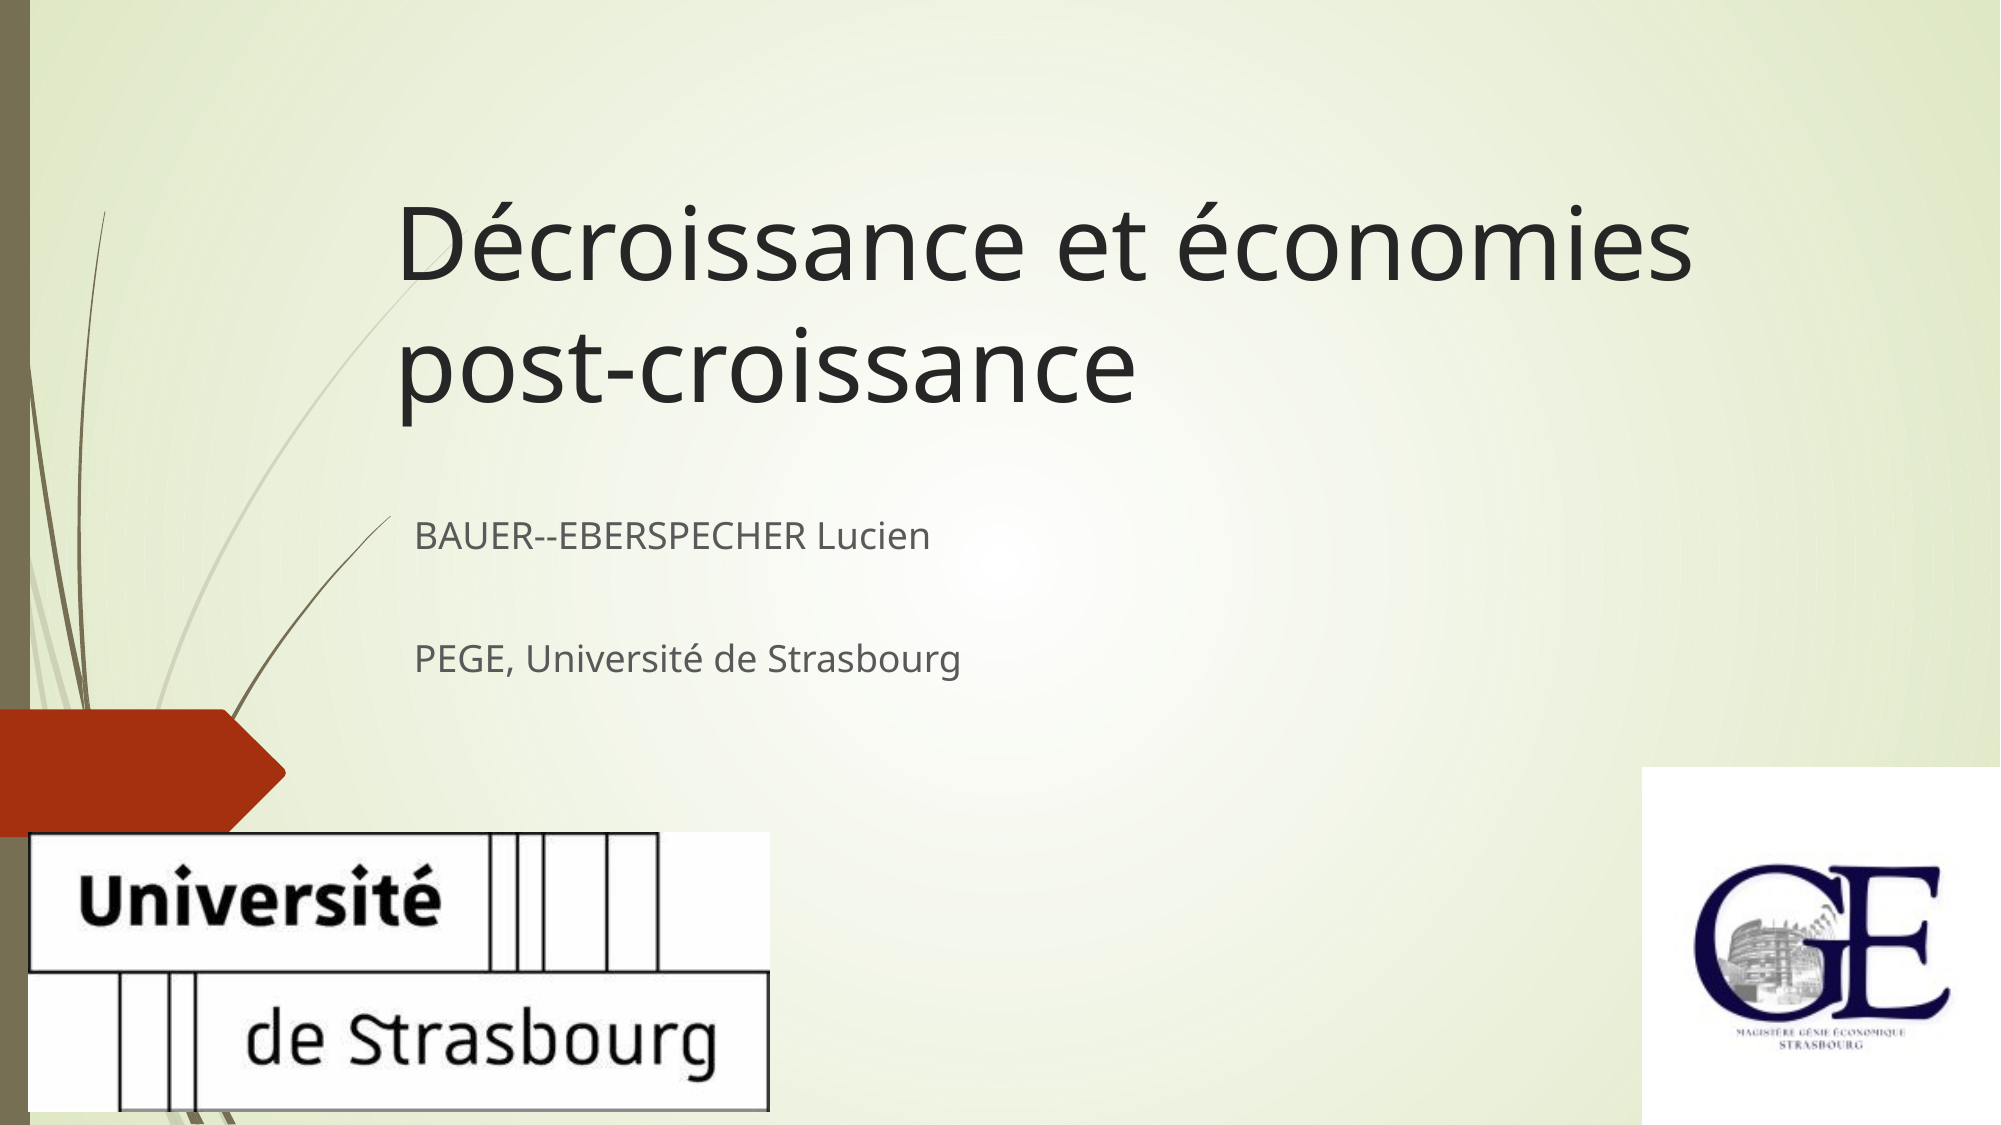

# Décroissance et économies post-croissance
BAUER--EBERSPECHER Lucien
PEGE, Université de Strasbourg